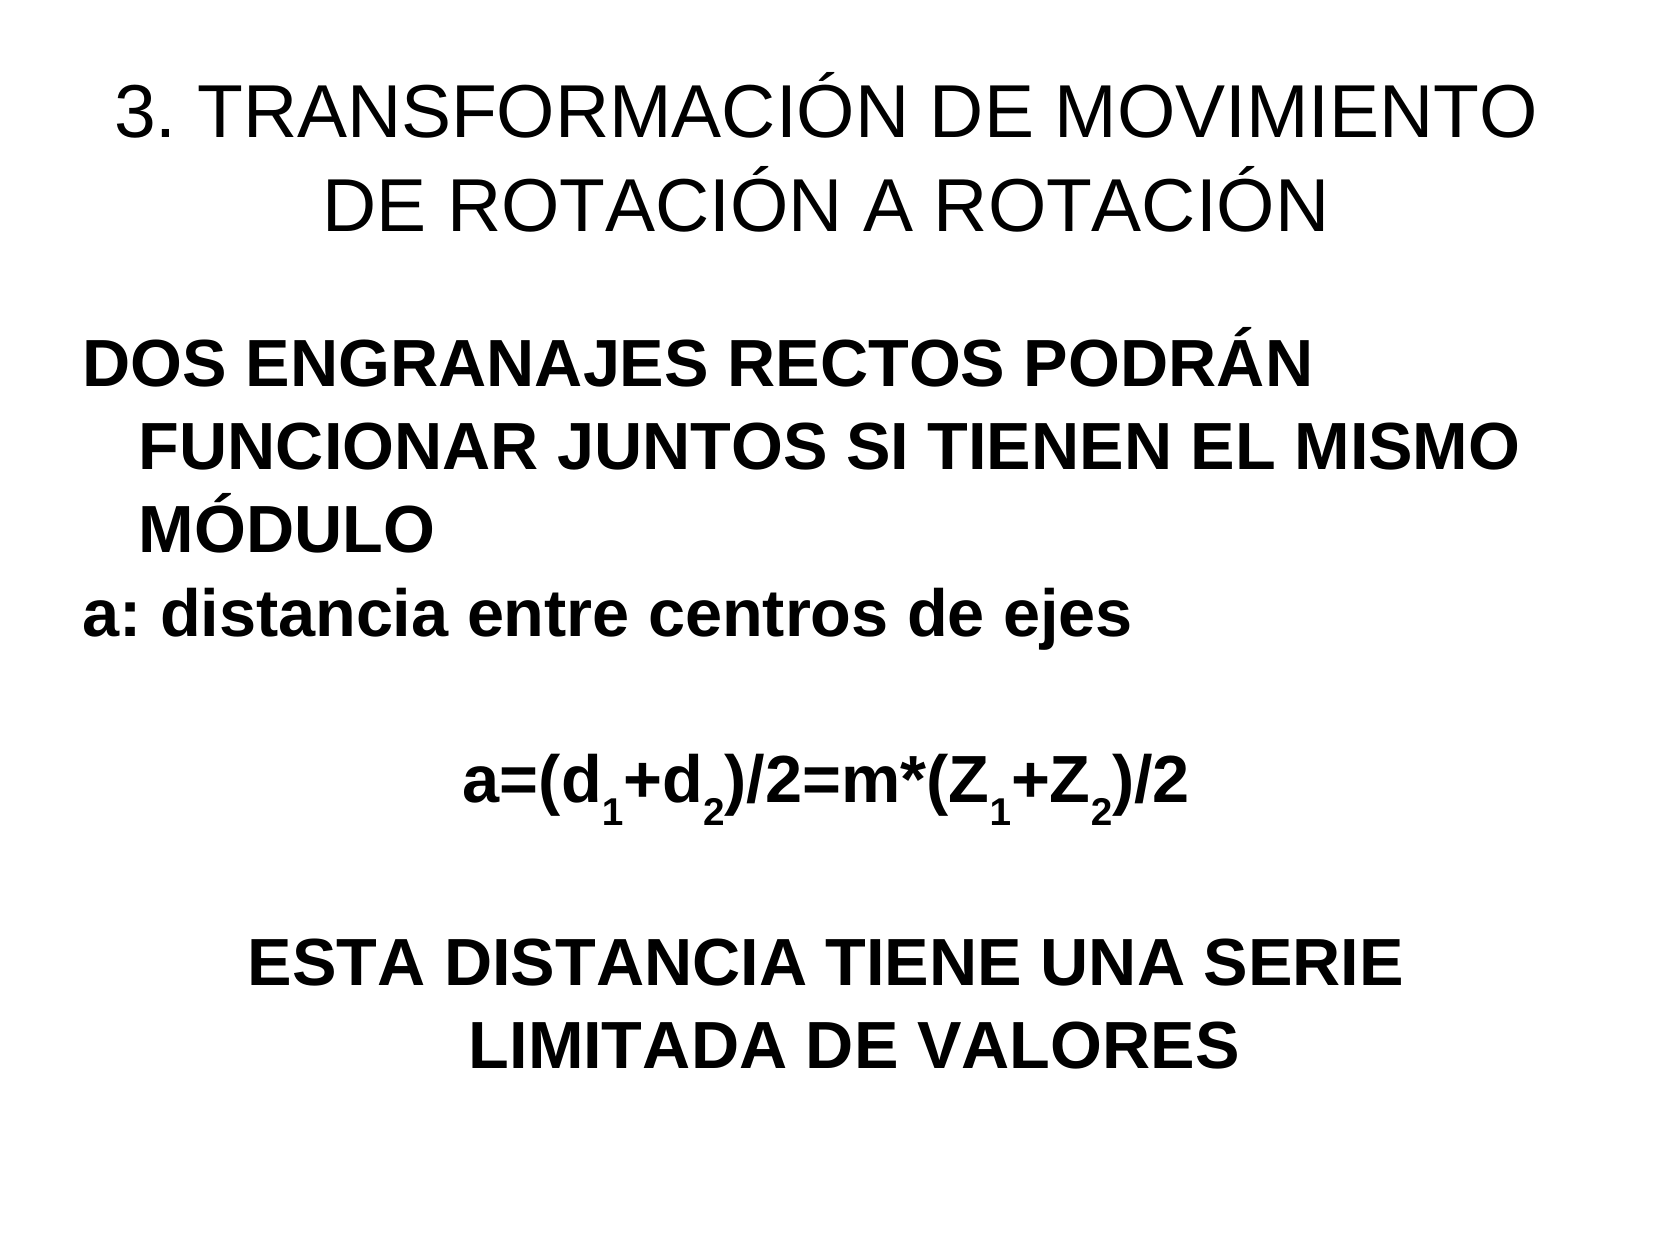

# 3. TRANSFORMACIÓN DE MOVIMIENTO DE ROTACIÓN A ROTACIÓN
DOS ENGRANAJES RECTOS PODRÁN FUNCIONAR JUNTOS SI TIENEN EL MISMO MÓDULO
a: distancia entre centros de ejes
a=(d1+d2)/2=m*(Z1+Z2)/2
ESTA DISTANCIA TIENE UNA SERIE LIMITADA DE VALORES